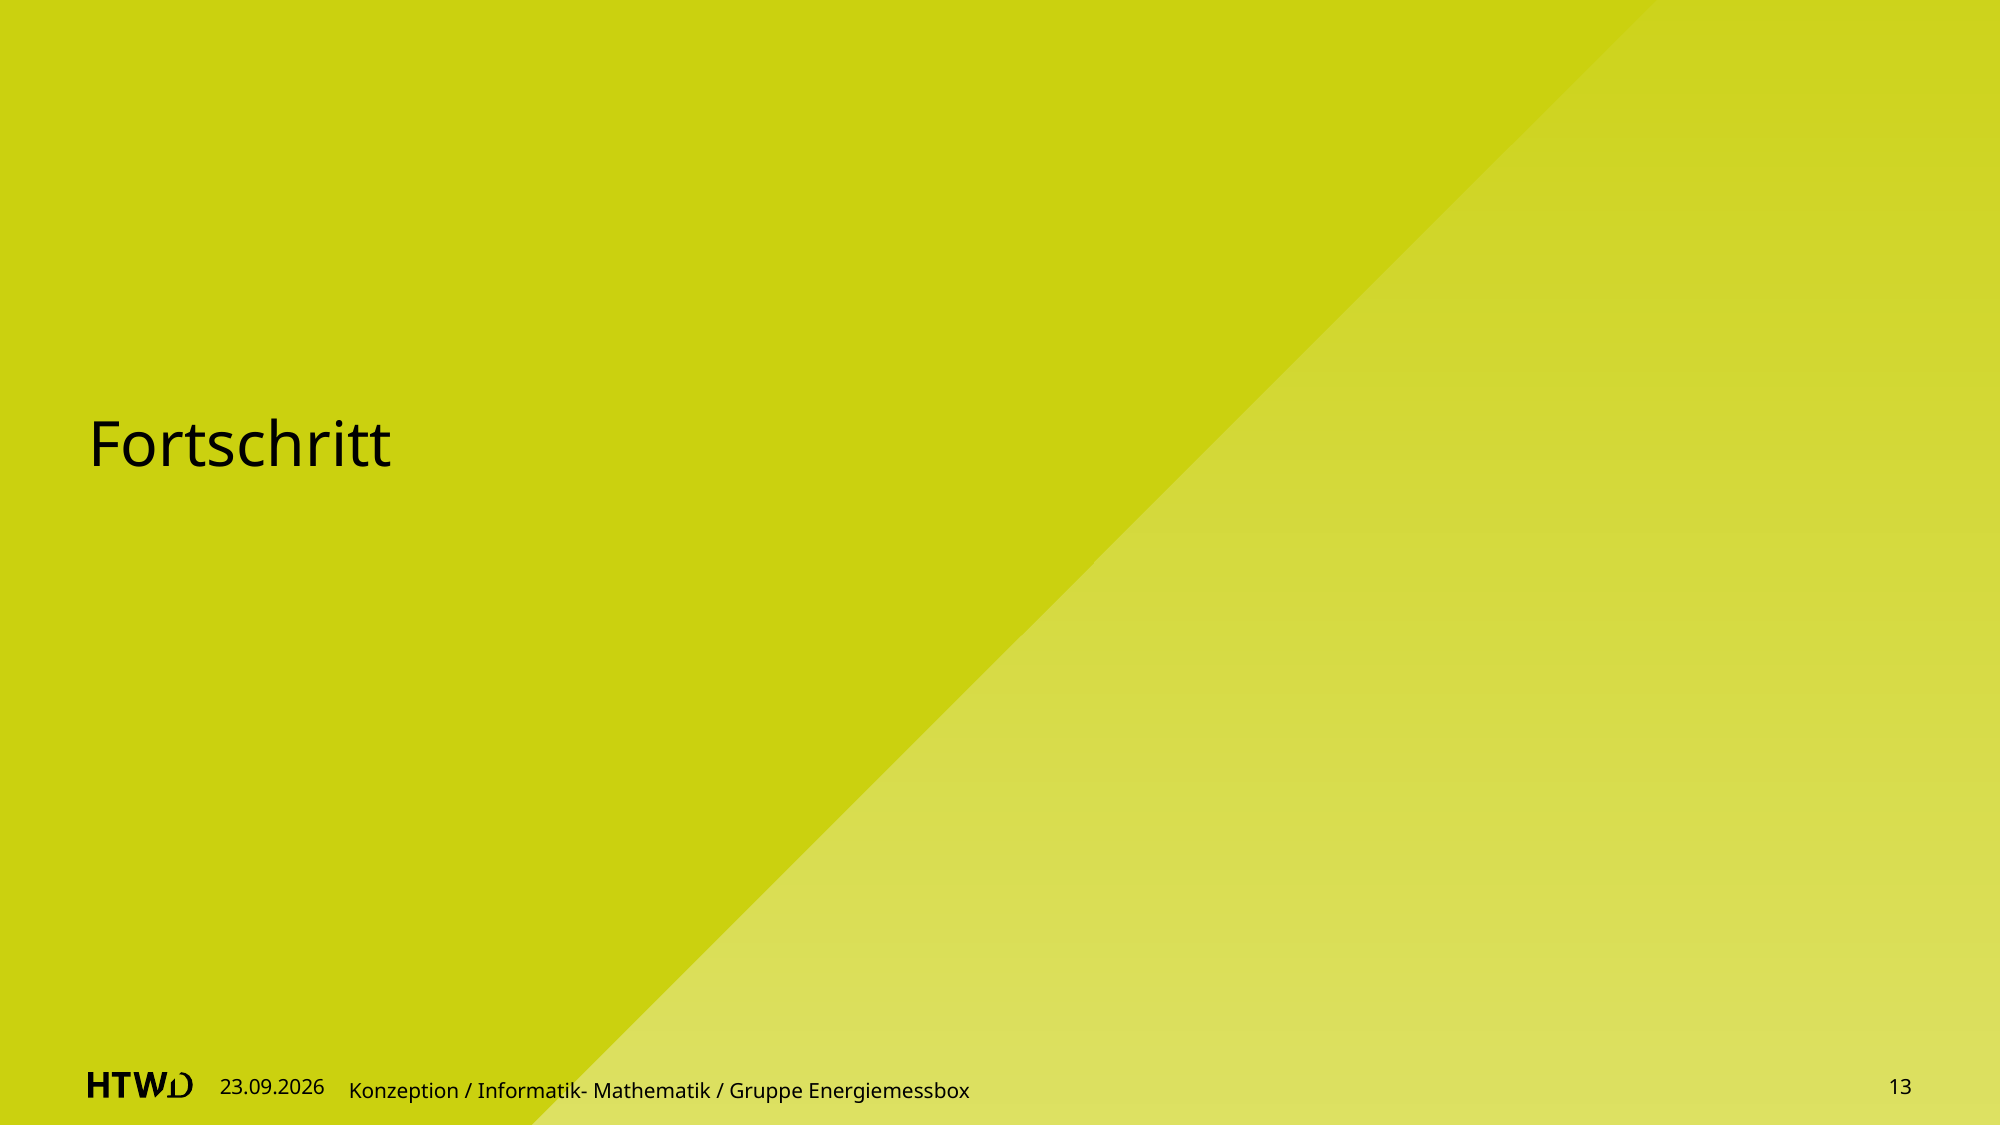

# Fortschritt
Konzeption / Informatik- Mathematik / Gruppe Energiemessbox